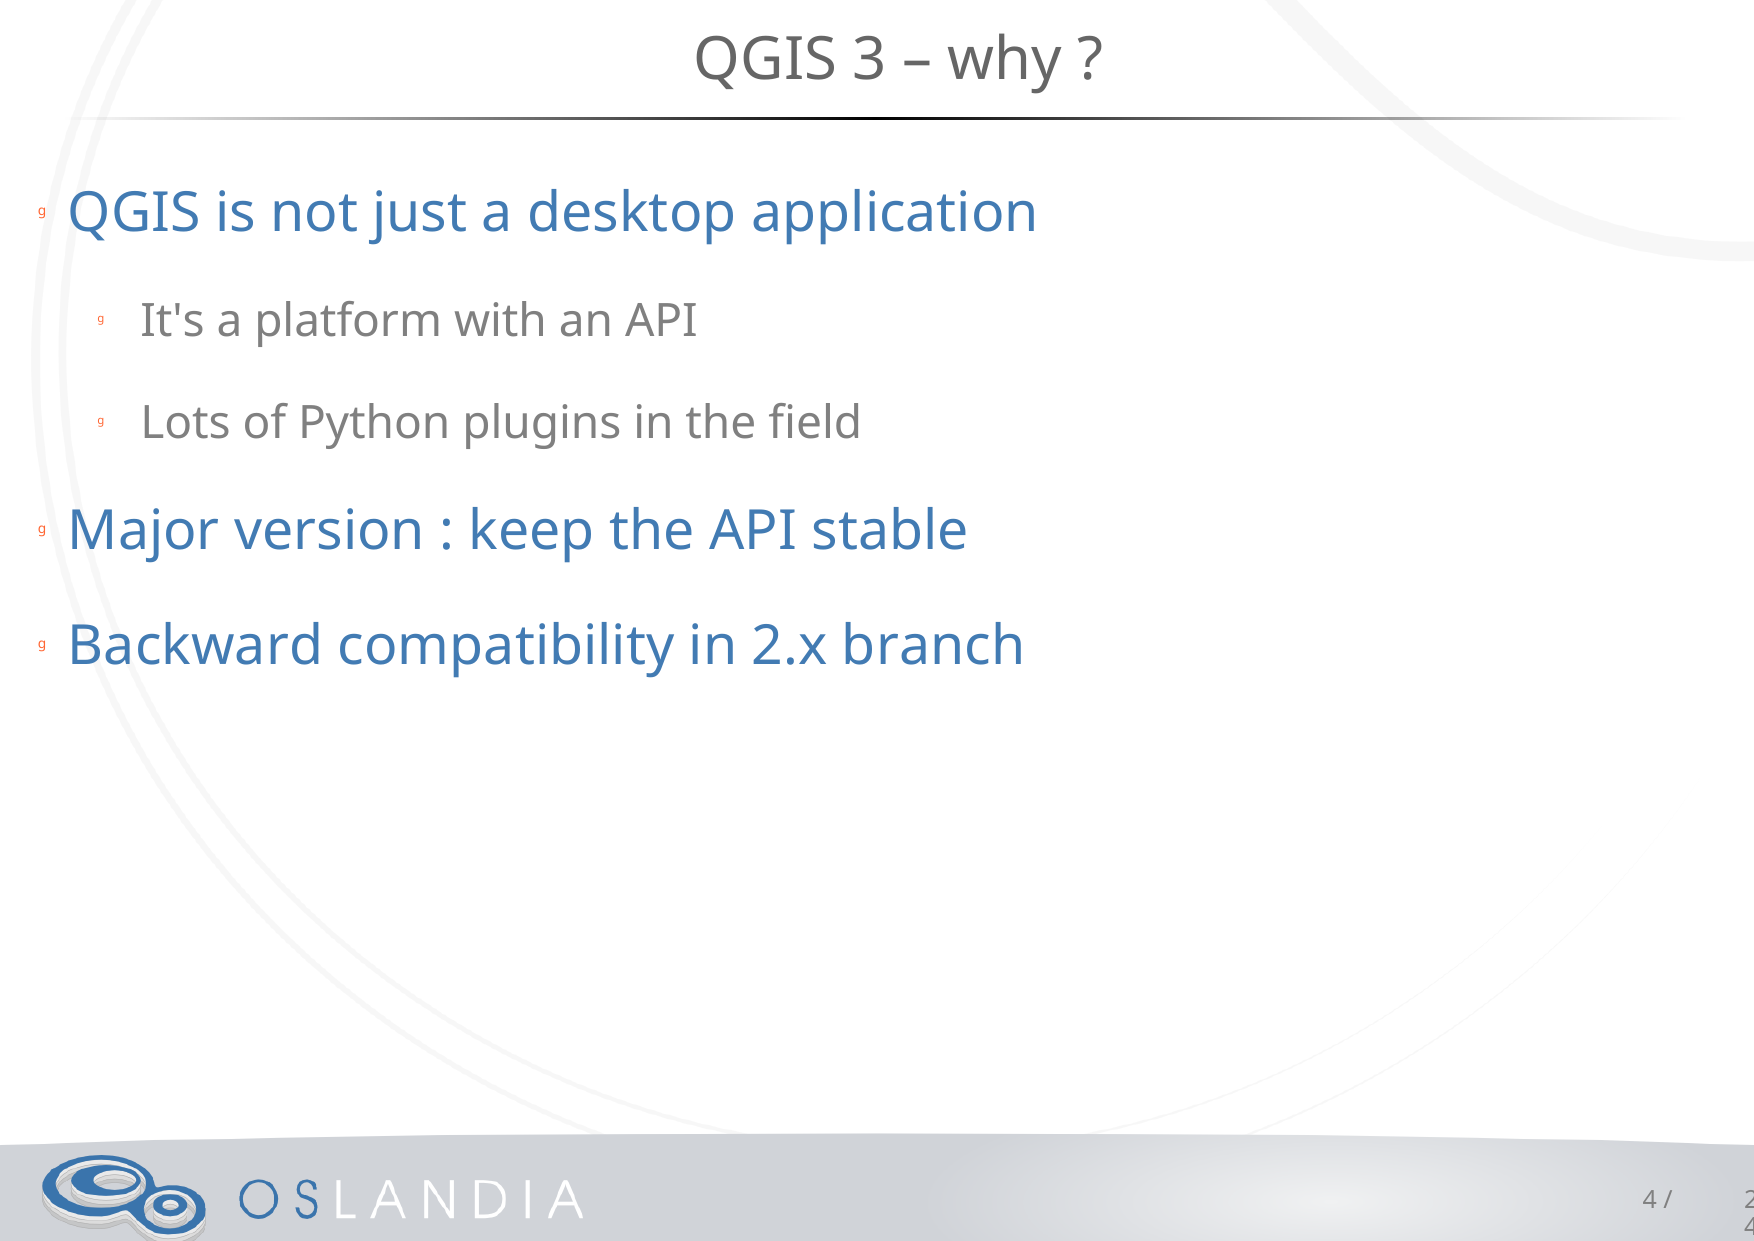

# QGIS 3 – why ?
QGIS is not just a desktop application
It's a platform with an API
Lots of Python plugins in the field
Major version : keep the API stable
Backward compatibility in 2.x branch